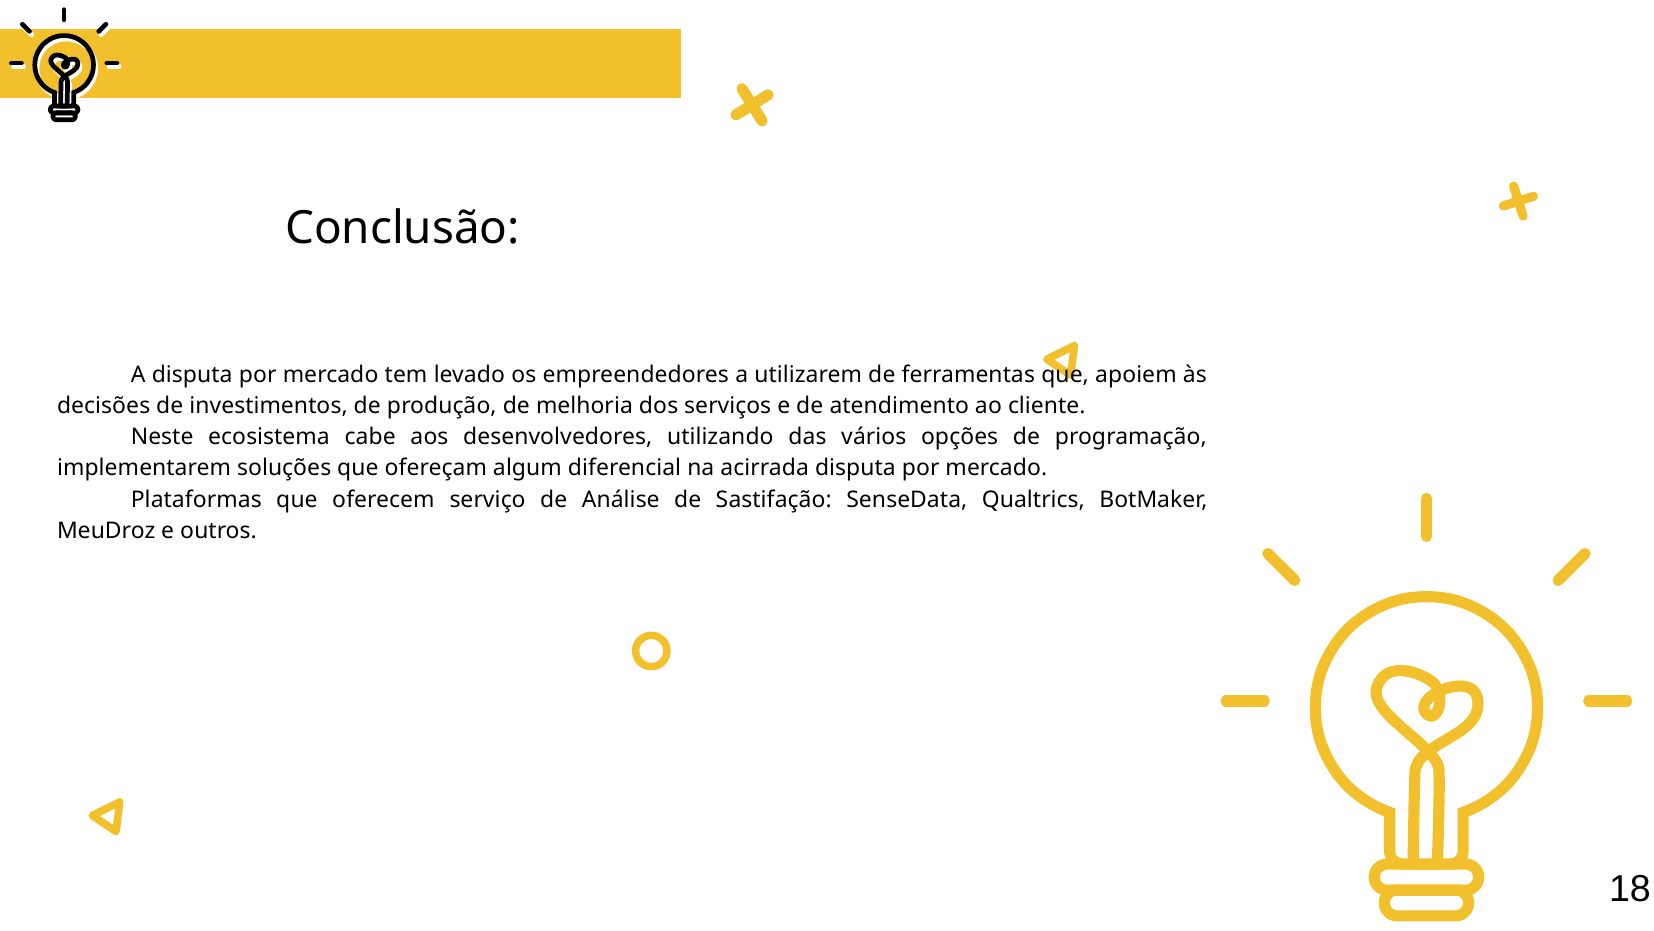

# Conclusão:
	A disputa por mercado tem levado os empreendedores a utilizarem de ferramentas que, apoiem às decisões de investimentos, de produção, de melhoria dos serviços e de atendimento ao cliente.
	Neste ecosistema cabe aos desenvolvedores, utilizando das vários opções de programação, implementarem soluções que ofereçam algum diferencial na acirrada disputa por mercado.
	Plataformas que oferecem serviço de Análise de Sastifação: SenseData, Qualtrics, BotMaker, MeuDroz e outros.